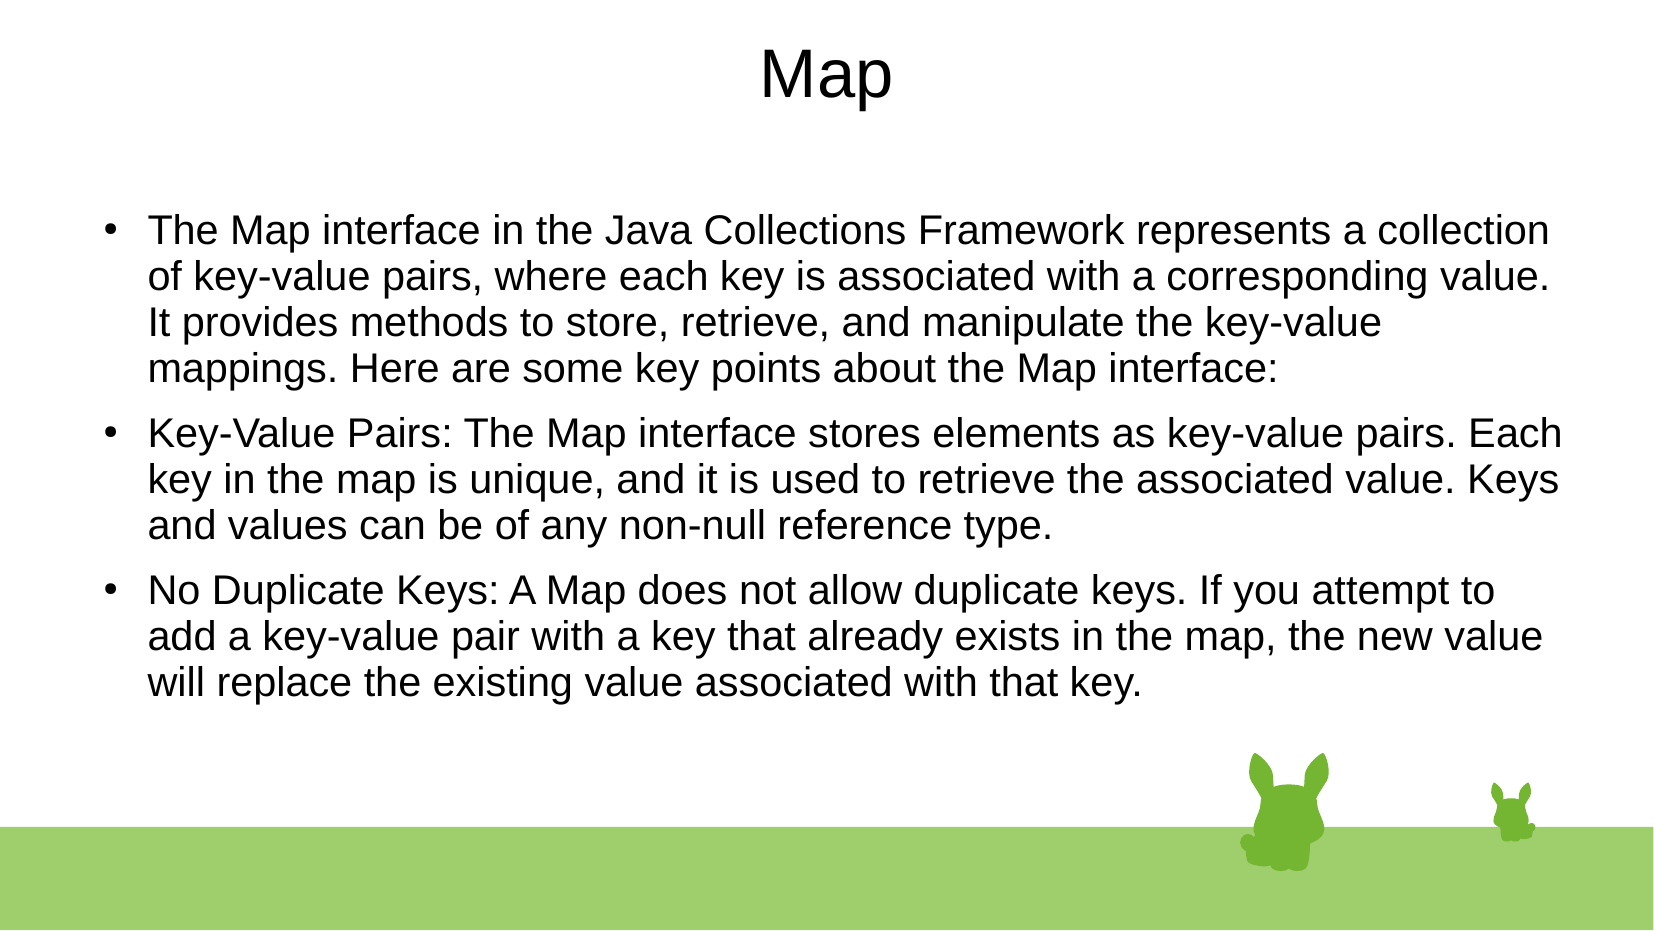

# Map
The Map interface in the Java Collections Framework represents a collection of key-value pairs, where each key is associated with a corresponding value. It provides methods to store, retrieve, and manipulate the key-value mappings. Here are some key points about the Map interface:
Key-Value Pairs: The Map interface stores elements as key-value pairs. Each key in the map is unique, and it is used to retrieve the associated value. Keys and values can be of any non-null reference type.
No Duplicate Keys: A Map does not allow duplicate keys. If you attempt to add a key-value pair with a key that already exists in the map, the new value will replace the existing value associated with that key.